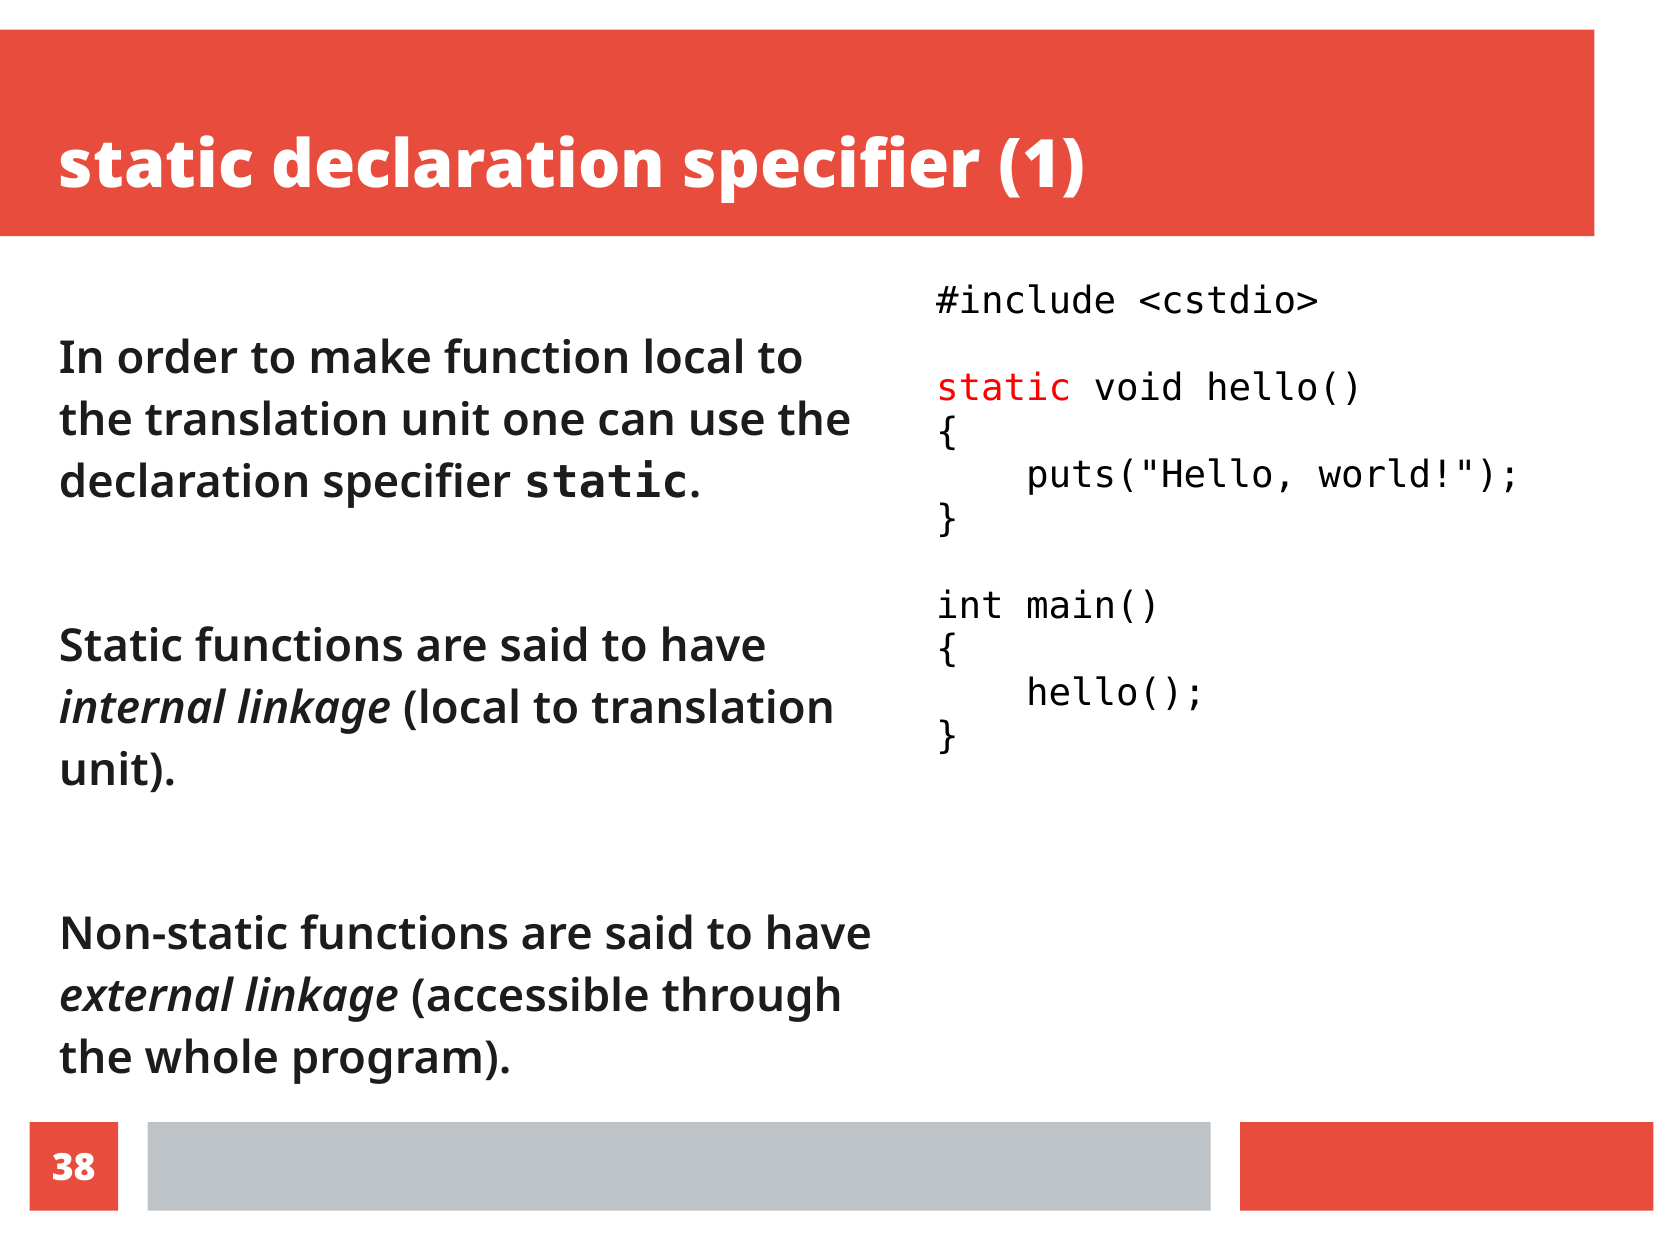

# static declaration specifier (1)
#include <cstdio>
static void hello()
{
 puts("Hello, world!");
}
int main()
{
 hello();
}
In order to make function local to the translation unit one can use the declaration specifier static.
Static functions are said to have internal linkage (local to translation unit).
Non-static functions are said to have external linkage (accessible through the whole program).
38